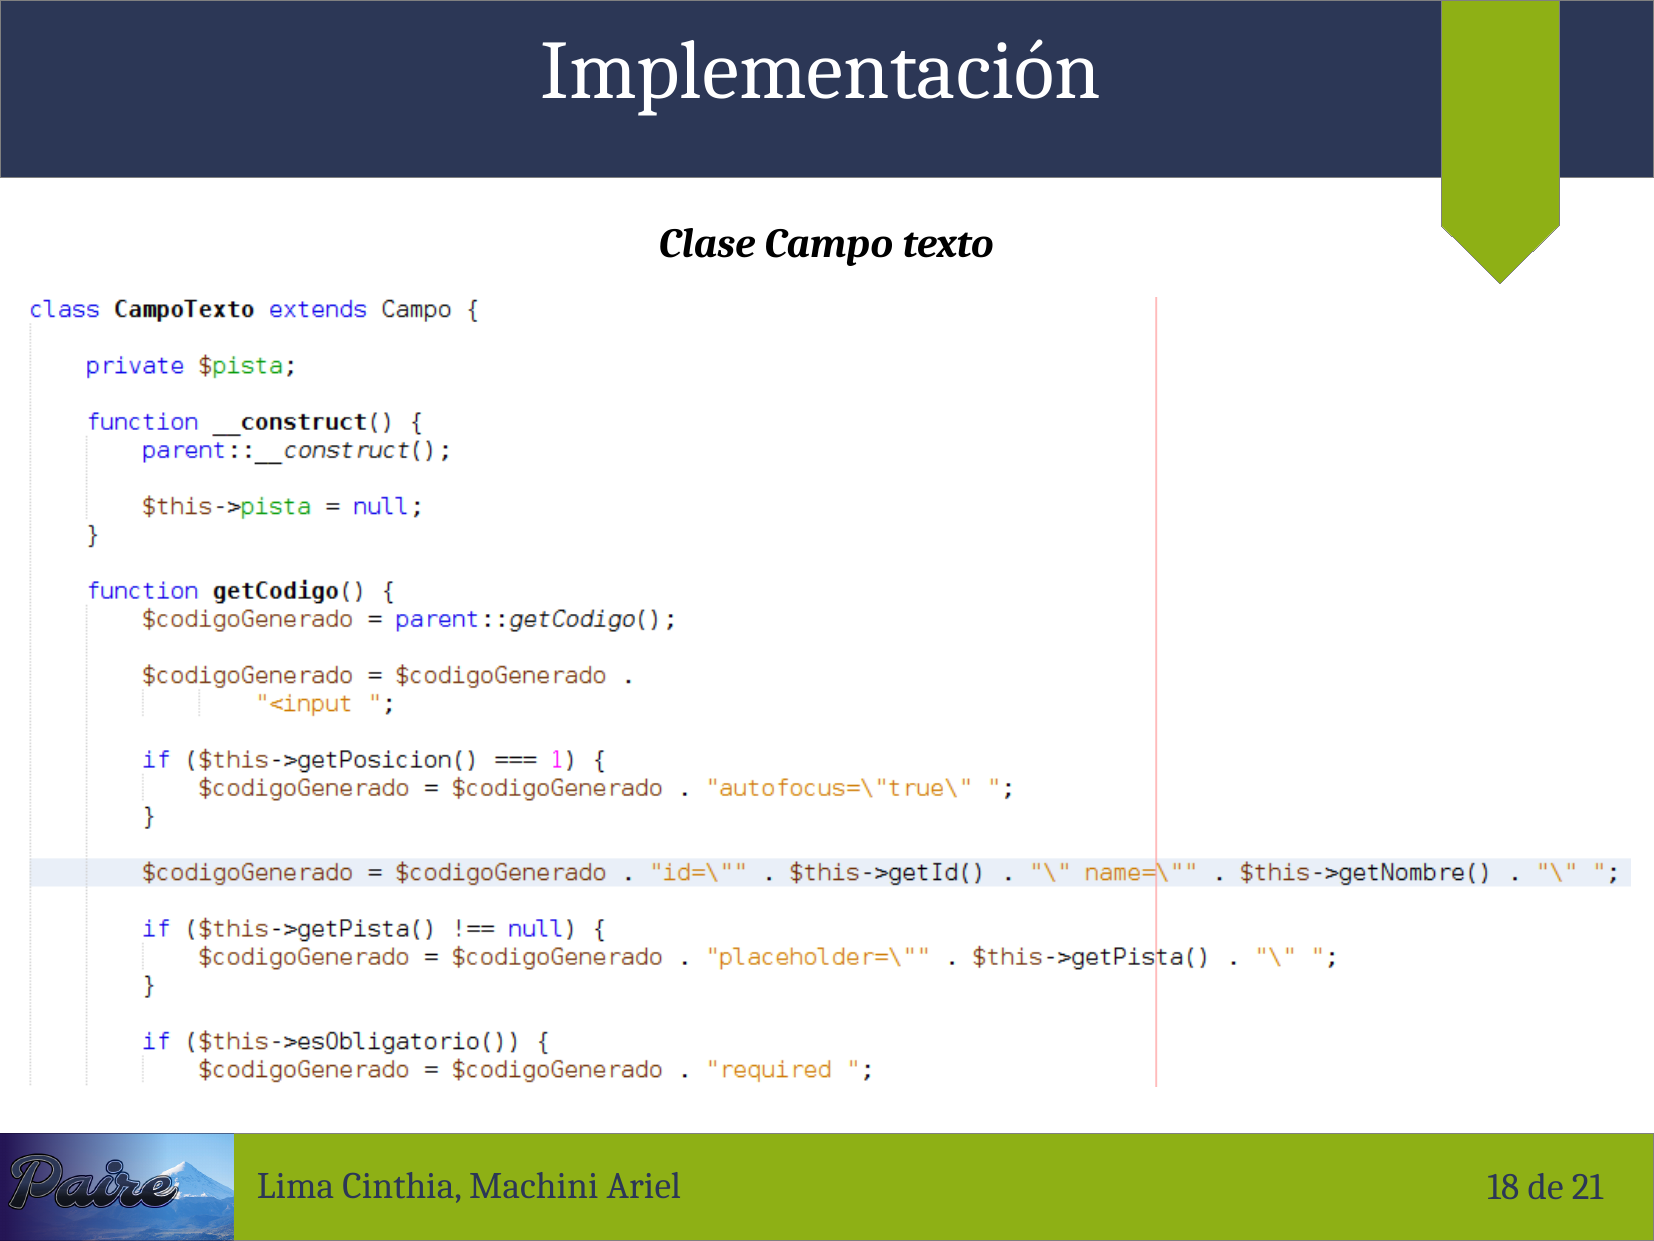

Implementación
Clase Campo texto
Lima Cinthia, Machini Ariel
 de 21